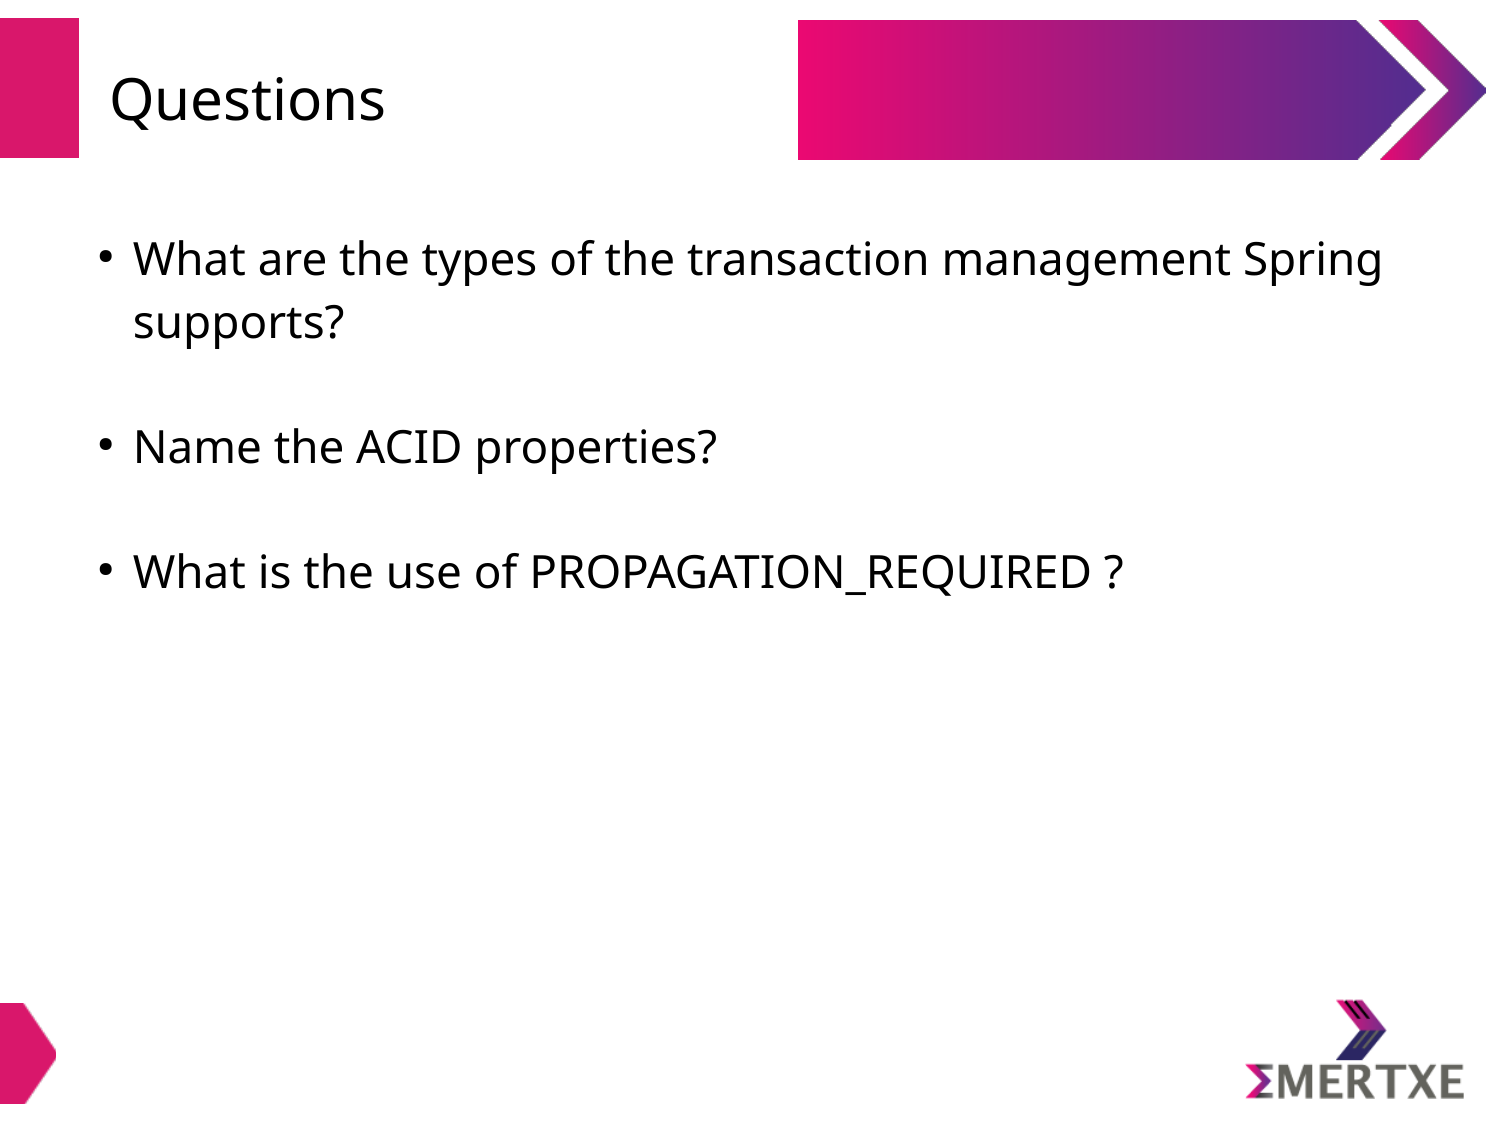

Questions
What are the types of the transaction management Spring supports?
Name the ACID properties?
What is the use of PROPAGATION_REQUIRED ?